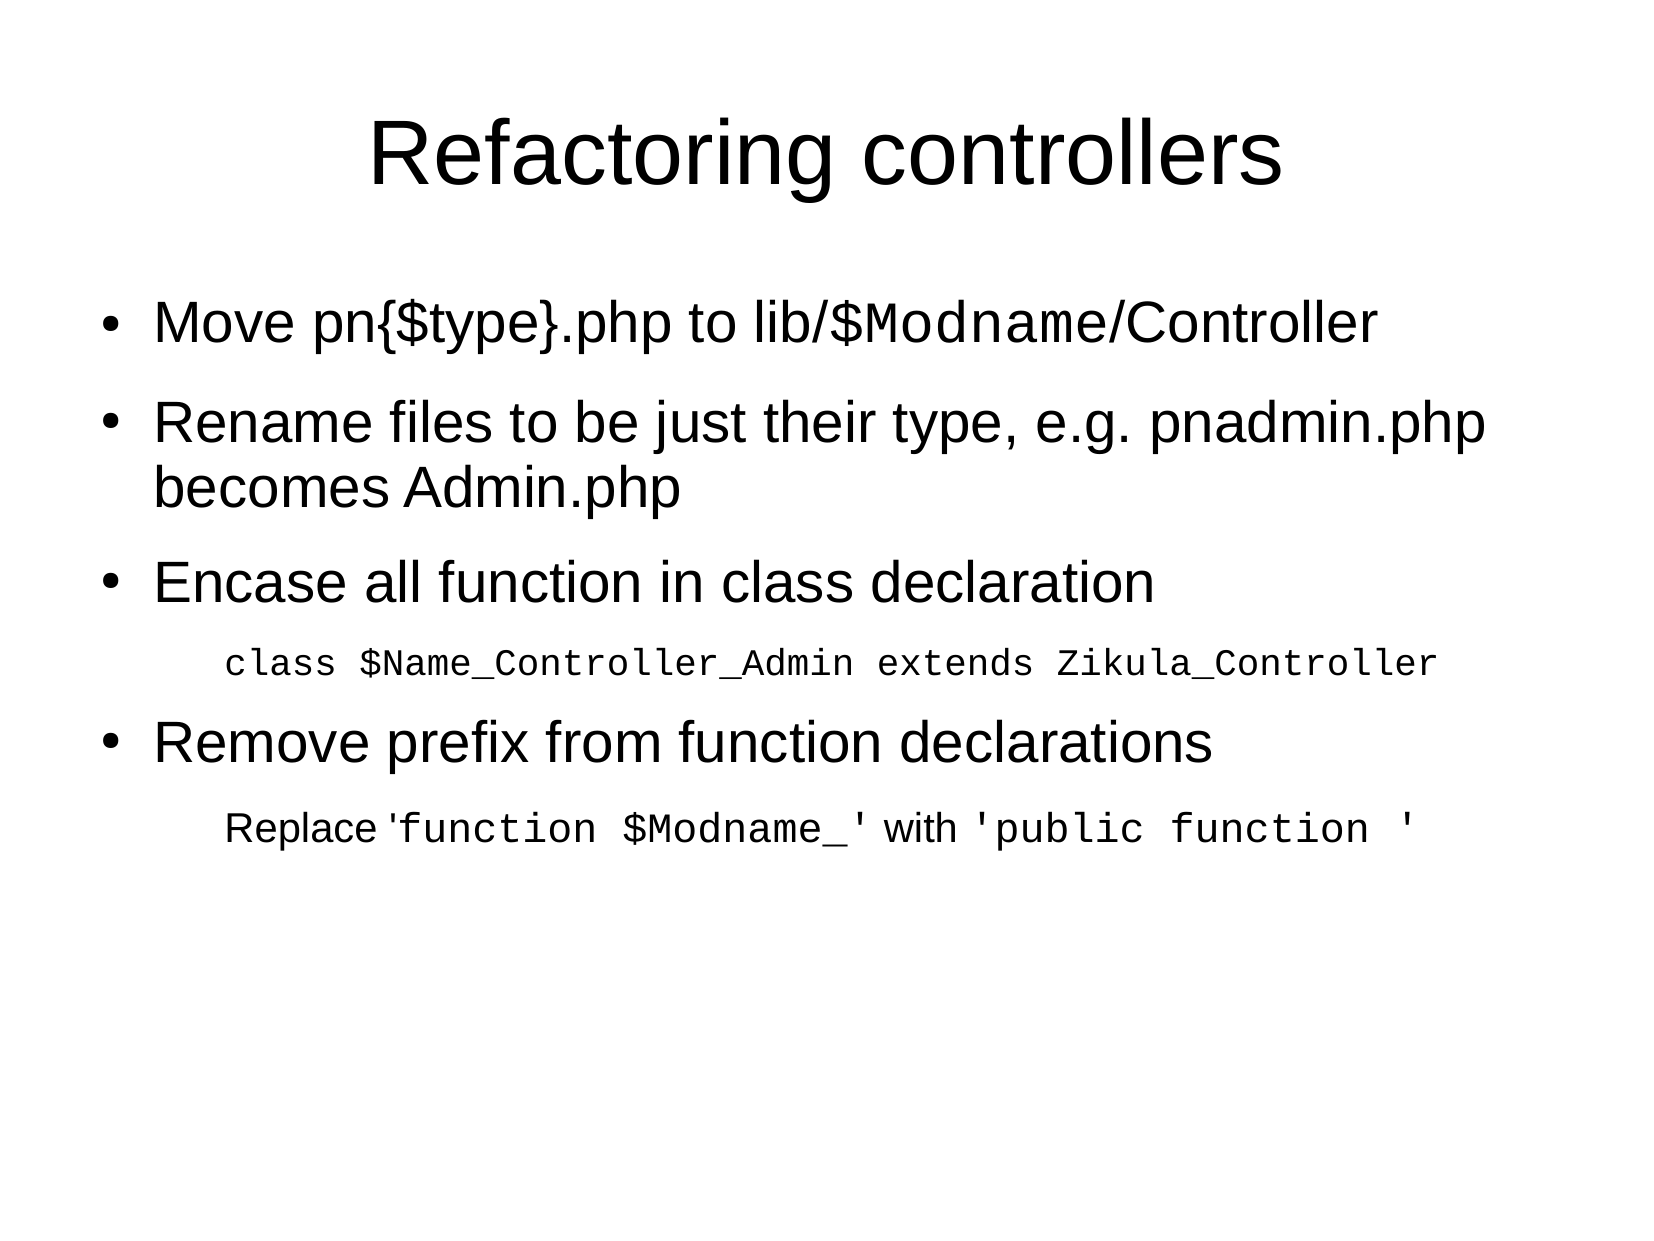

# Refactoring controllers
Move pn{$type}.php to lib/$Modname/Controller
Rename files to be just their type, e.g. pnadmin.php becomes Admin.php
Encase all function in class declaration
class $Name_Controller_Admin extends Zikula_Controller
Remove prefix from function declarations
Replace 'function $Modname_' with 'public function '